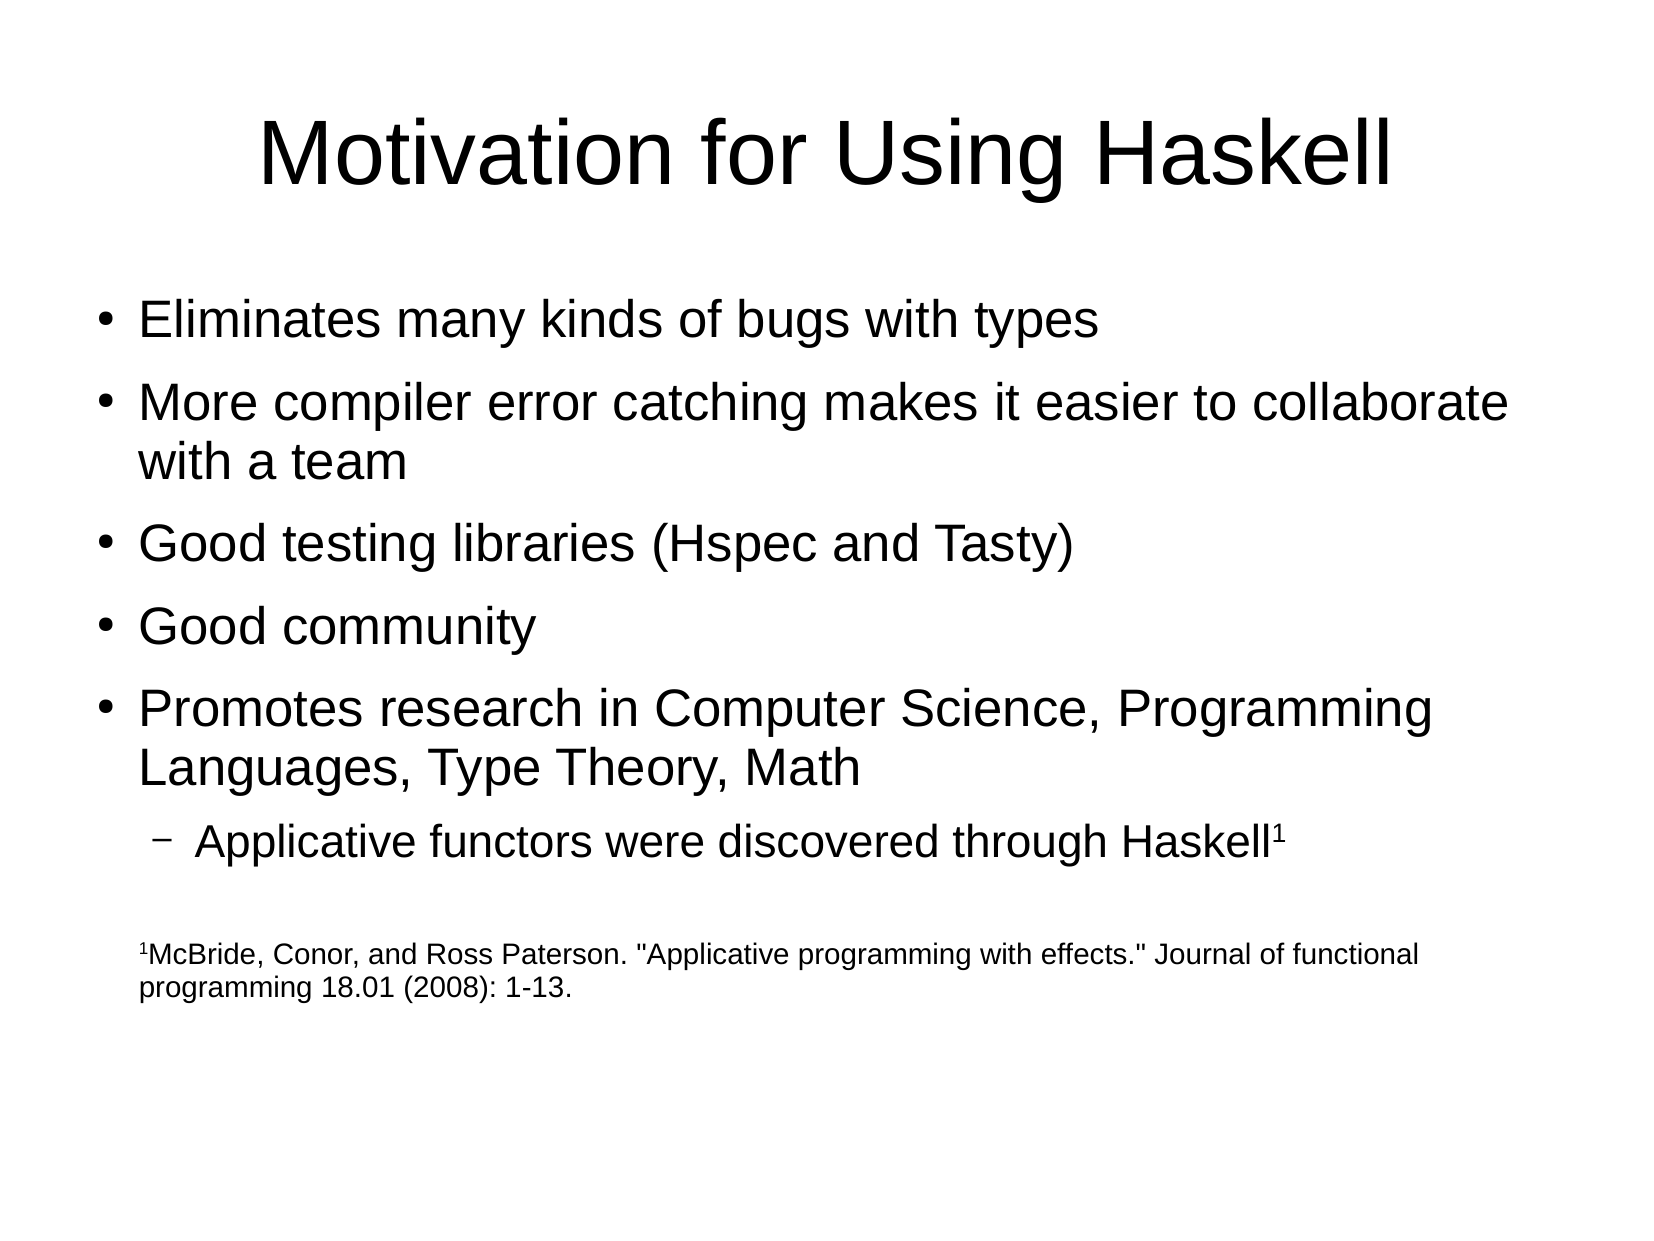

# Motivation for Using Haskell
Eliminates many kinds of bugs with types
More compiler error catching makes it easier to collaborate with a team
Good testing libraries (Hspec and Tasty)
Good community
Promotes research in Computer Science, Programming Languages, Type Theory, Math
Applicative functors were discovered through Haskell1
1McBride, Conor, and Ross Paterson. "Applicative programming with effects." Journal of functional programming 18.01 (2008): 1-13.